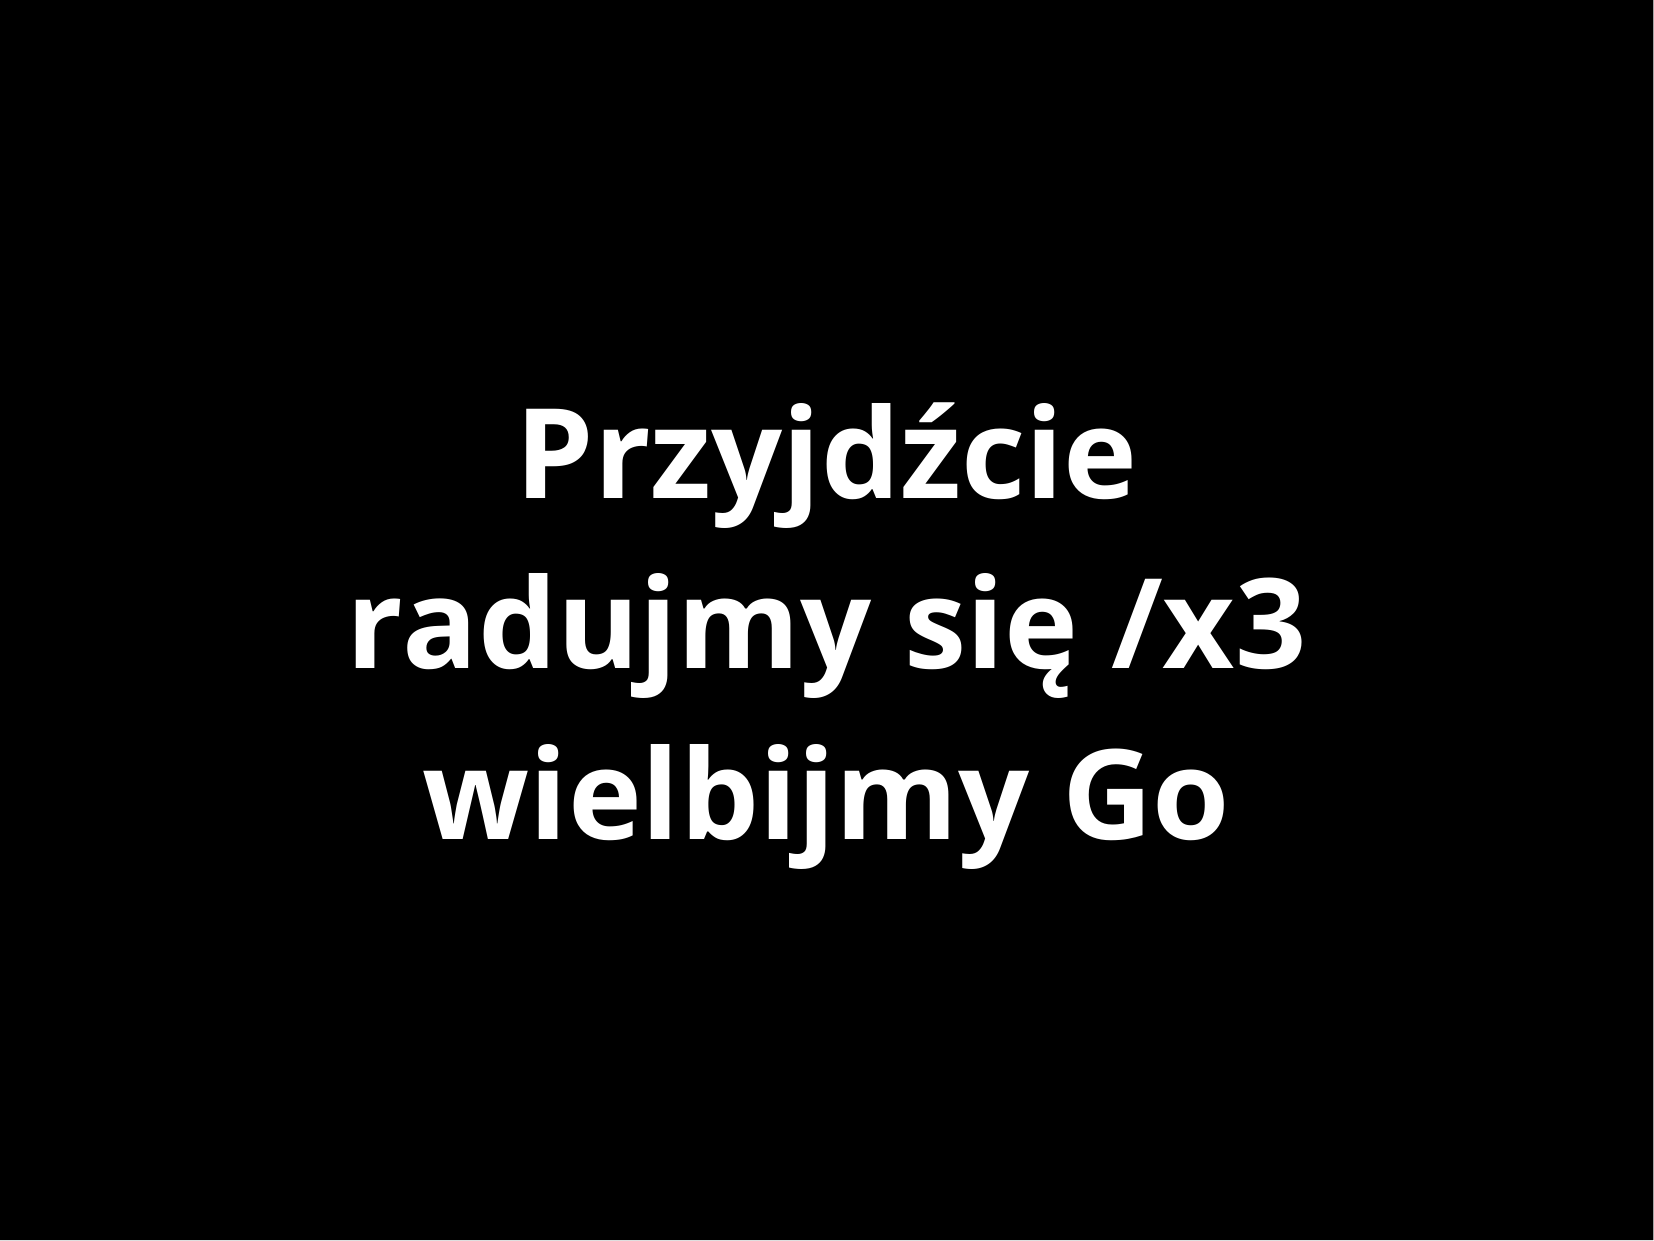

# Przyjdźcie radujmy się /x3 wielbijmy Go